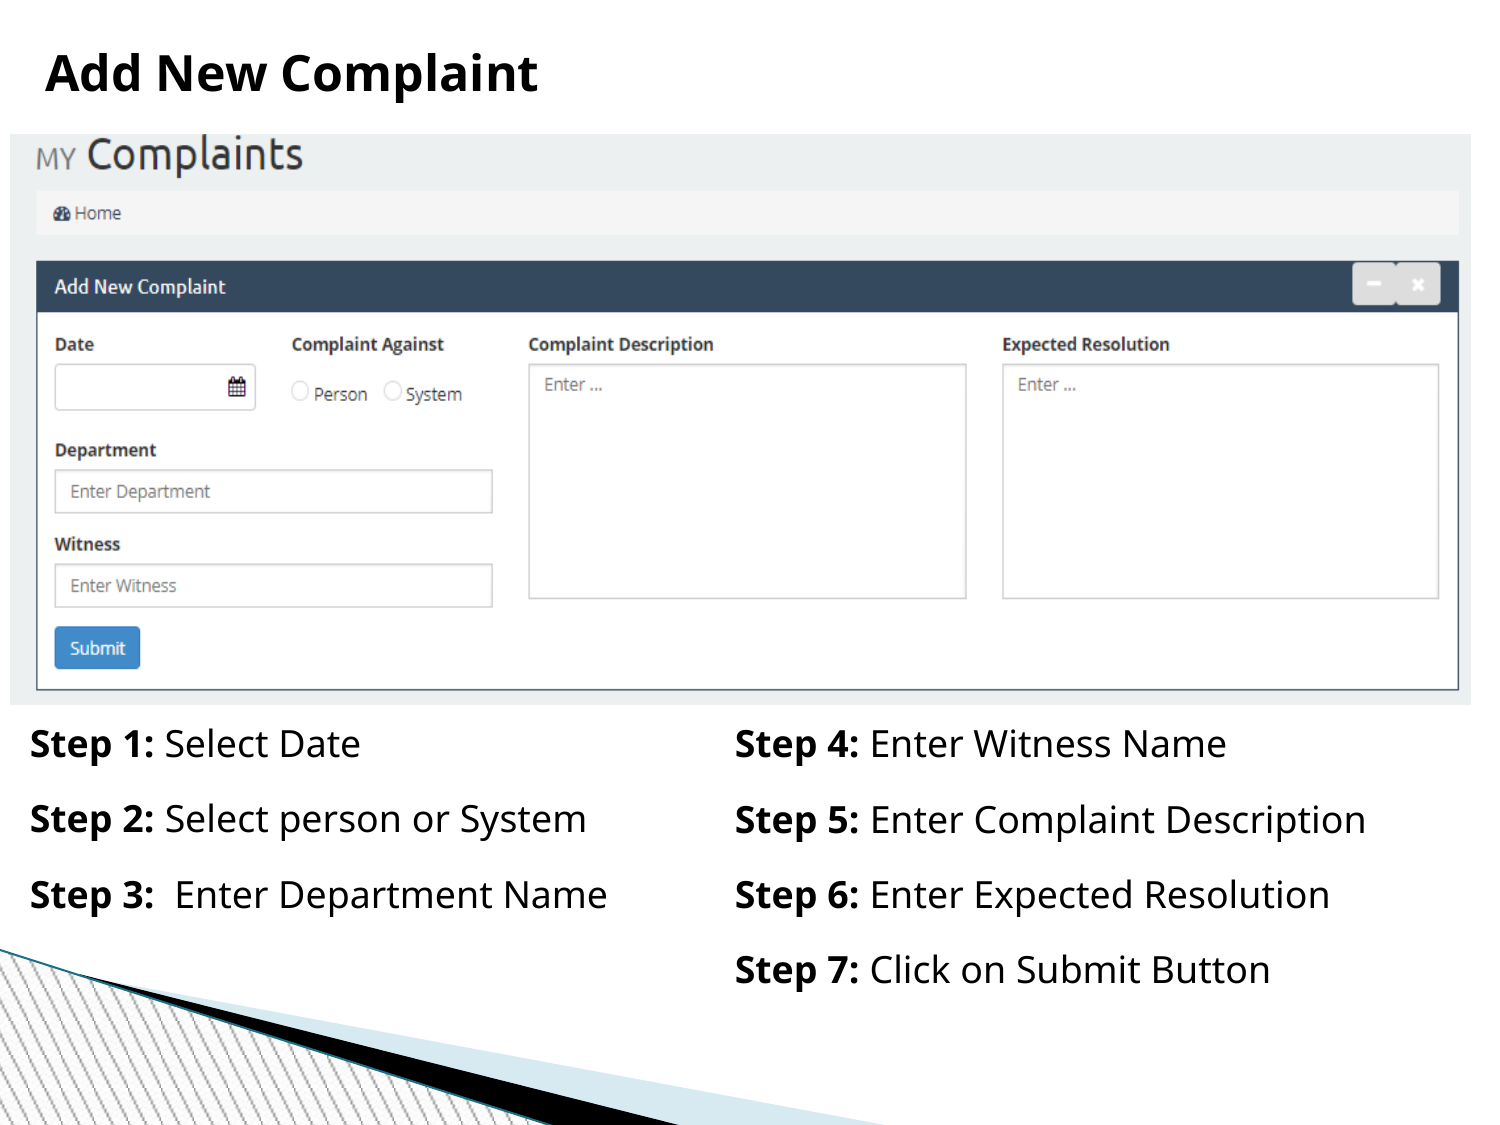

# Add New Complaint
Step 1: Select Date
Step 2: Select person or System
Step 3: Enter Department Name
Step 4: Enter Witness Name
Step 5: Enter Complaint Description
Step 6: Enter Expected Resolution
Step 7: Click on Submit Button